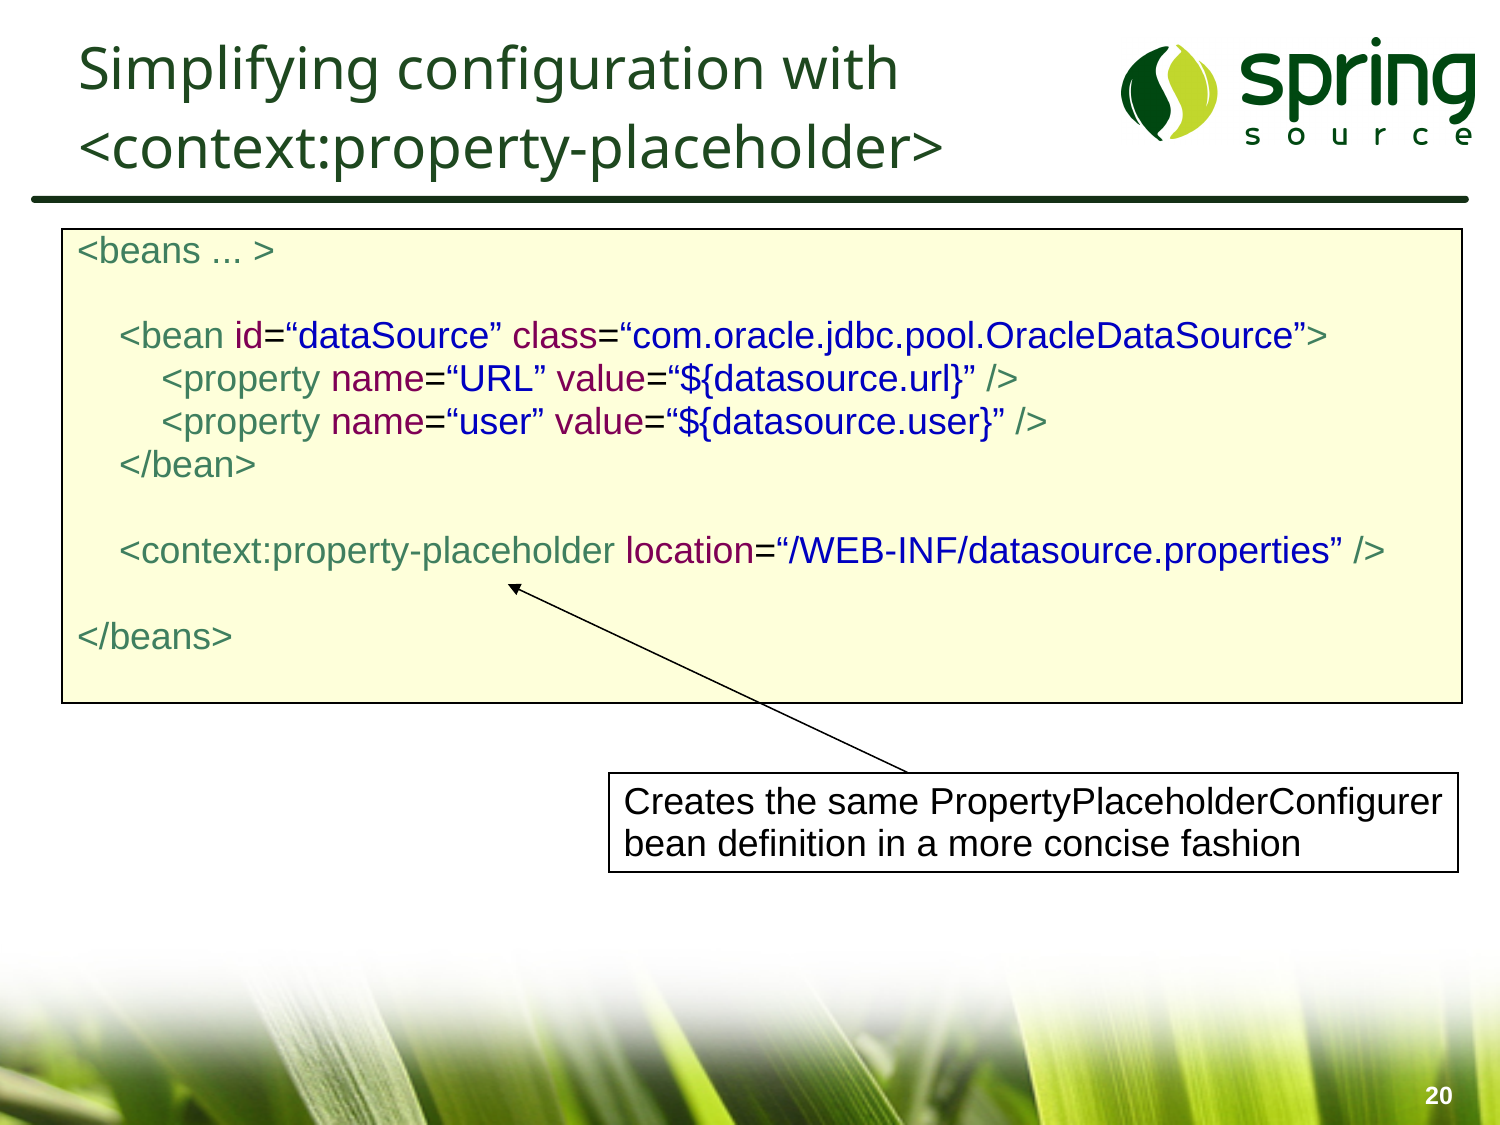

# Simplifying configuration with <context:property-placeholder>
<beans ... >
 <bean id=“dataSource” class=“com.oracle.jdbc.pool.OracleDataSource”>
 <property name=“URL” value=“${datasource.url}” />
 <property name=“user” value=“${datasource.user}” />
 </bean>
 <context:property-placeholder location=“/WEB-INF/datasource.properties” />
</beans>
Creates the same PropertyPlaceholderConfigurer
bean definition in a more concise fashion